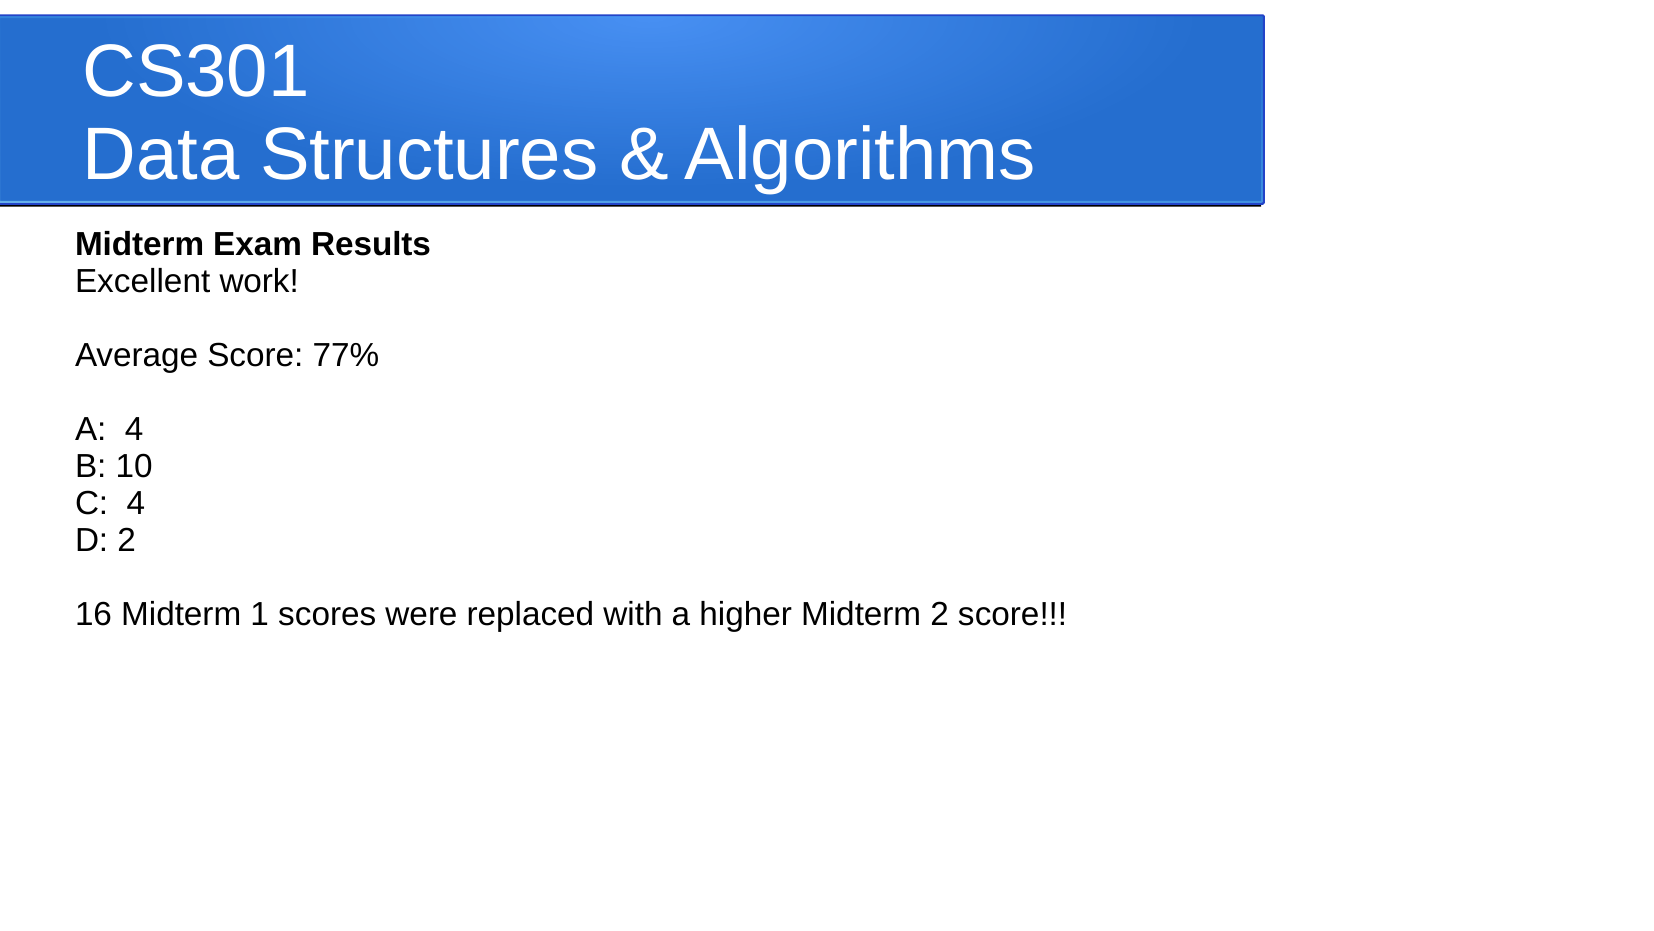

# CS301 Data Structures & Algorithms
Midterm Exam Results
Excellent work!
Average Score: 77%
A: 4
B: 10
C: 4
D: 2
16 Midterm 1 scores were replaced with a higher Midterm 2 score!!!